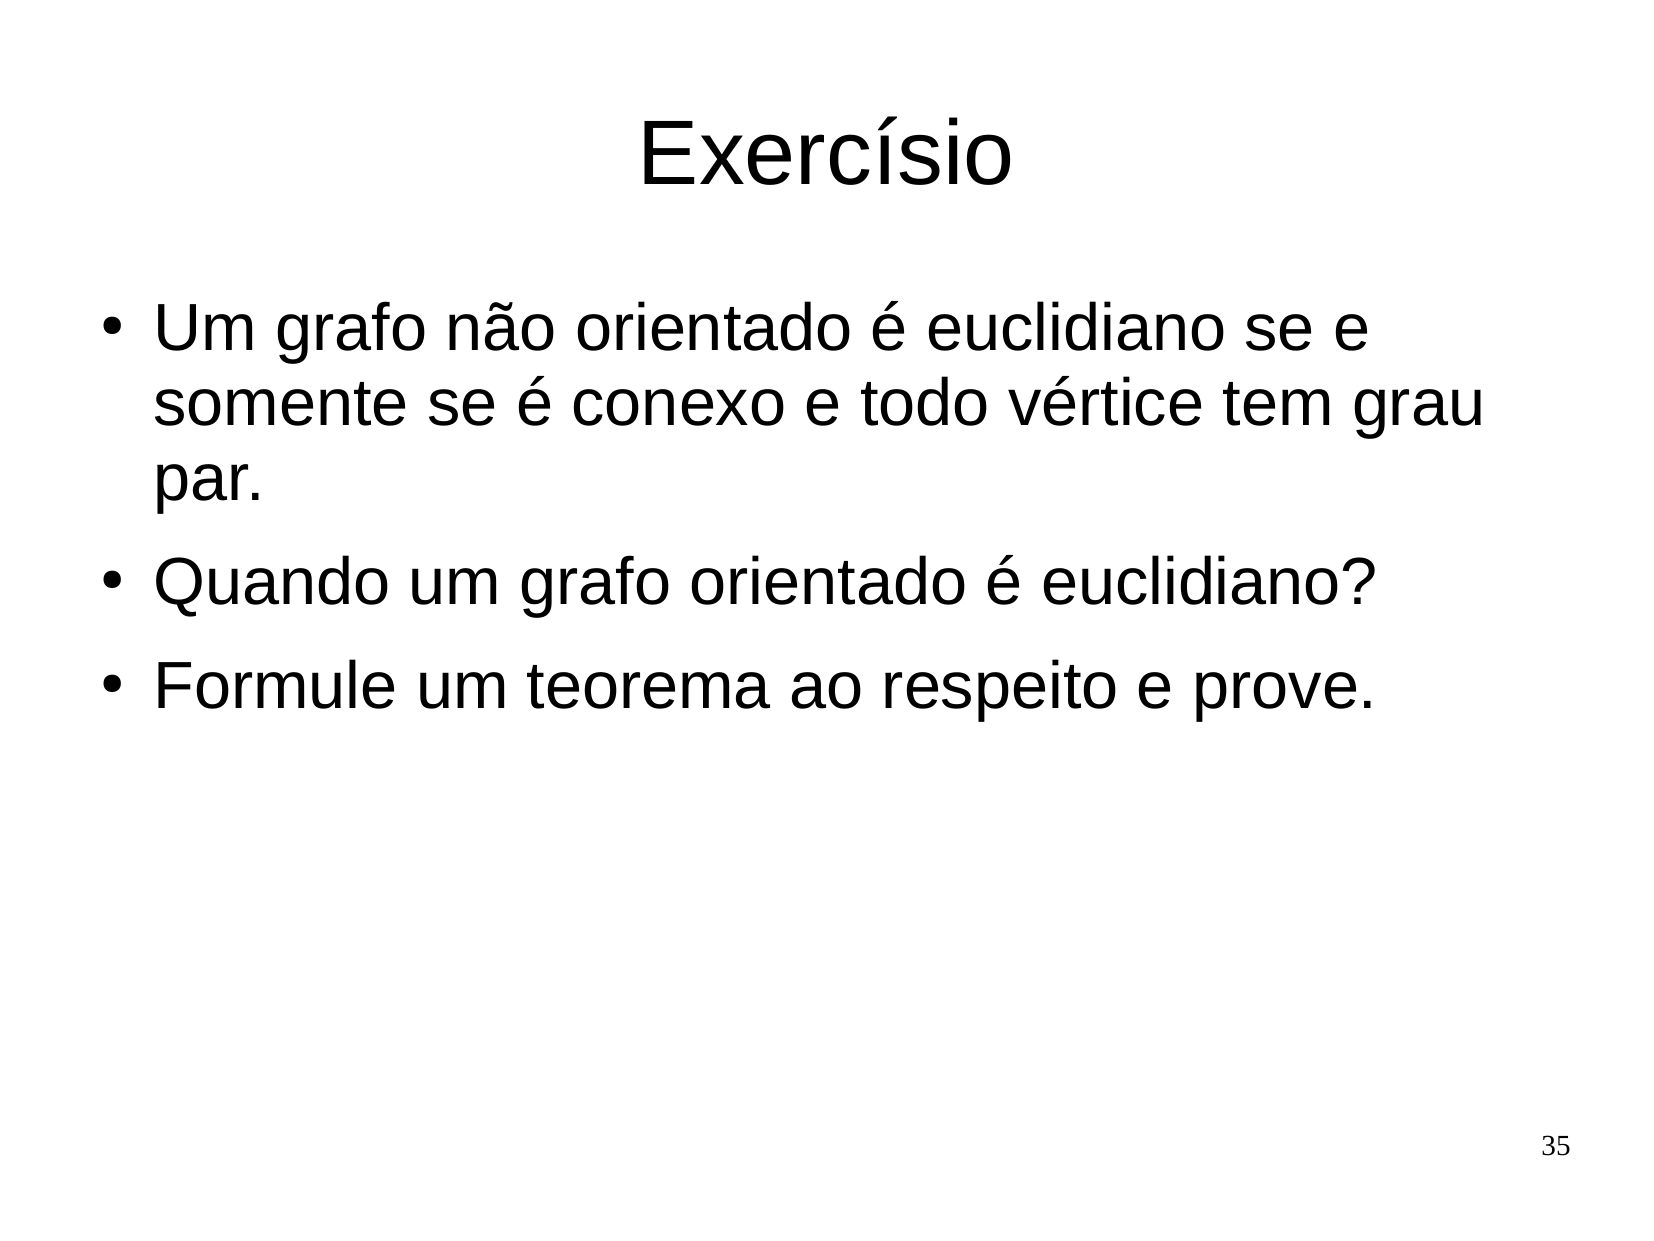

# Exercísio
Um grafo não orientado é euclidiano se e somente se é conexo e todo vértice tem grau par.
Quando um grafo orientado é euclidiano?
Formule um teorema ao respeito e prove.
35